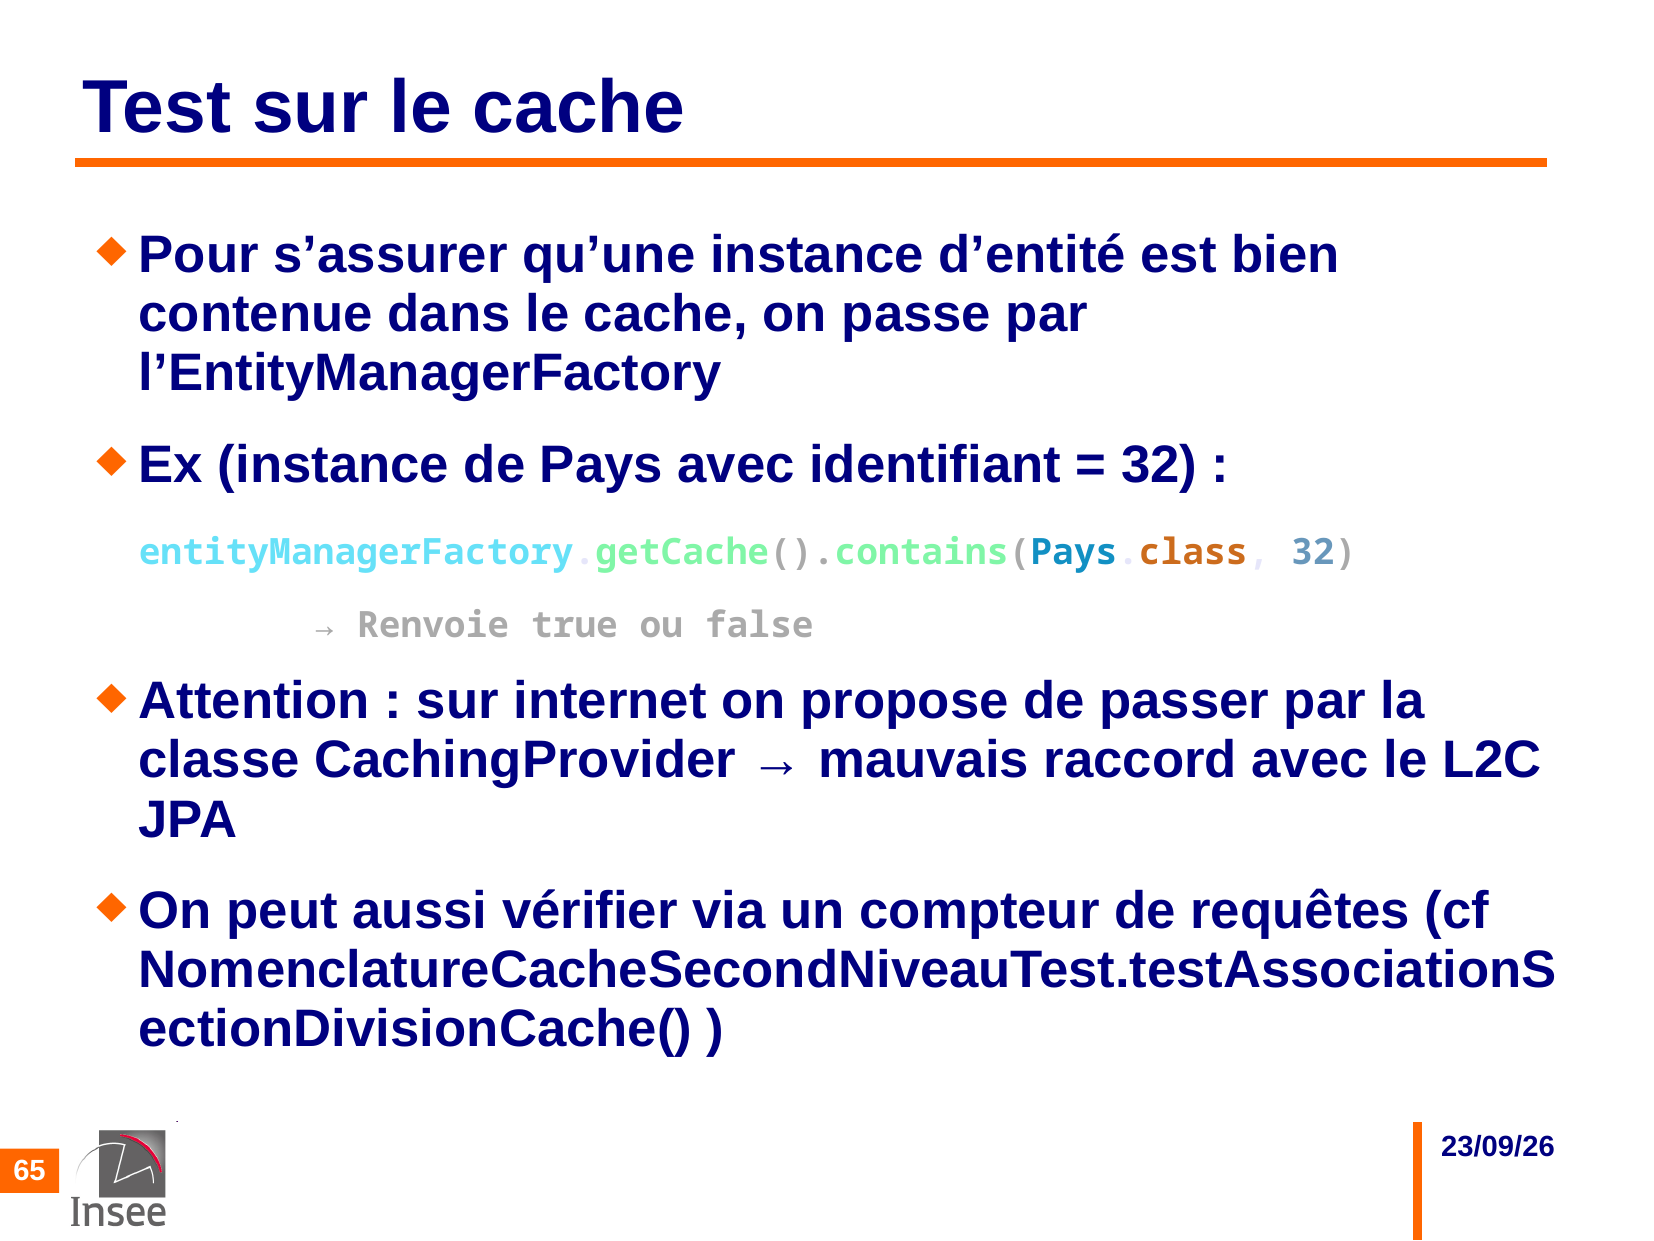

# Test sur le cache
Pour s’assurer qu’une instance d’entité est bien contenue dans le cache, on passe par l’EntityManagerFactory
Ex (instance de Pays avec identifiant = 32) :
entityManagerFactory.getCache().contains(Pays.class, 32)
 				→ Renvoie true ou false
Attention : sur internet on propose de passer par la classe CachingProvider → mauvais raccord avec le L2C JPA
On peut aussi vérifier via un compteur de requêtes (cf NomenclatureCacheSecondNiveauTest.testAssociationSectionDivisionCache() )
65